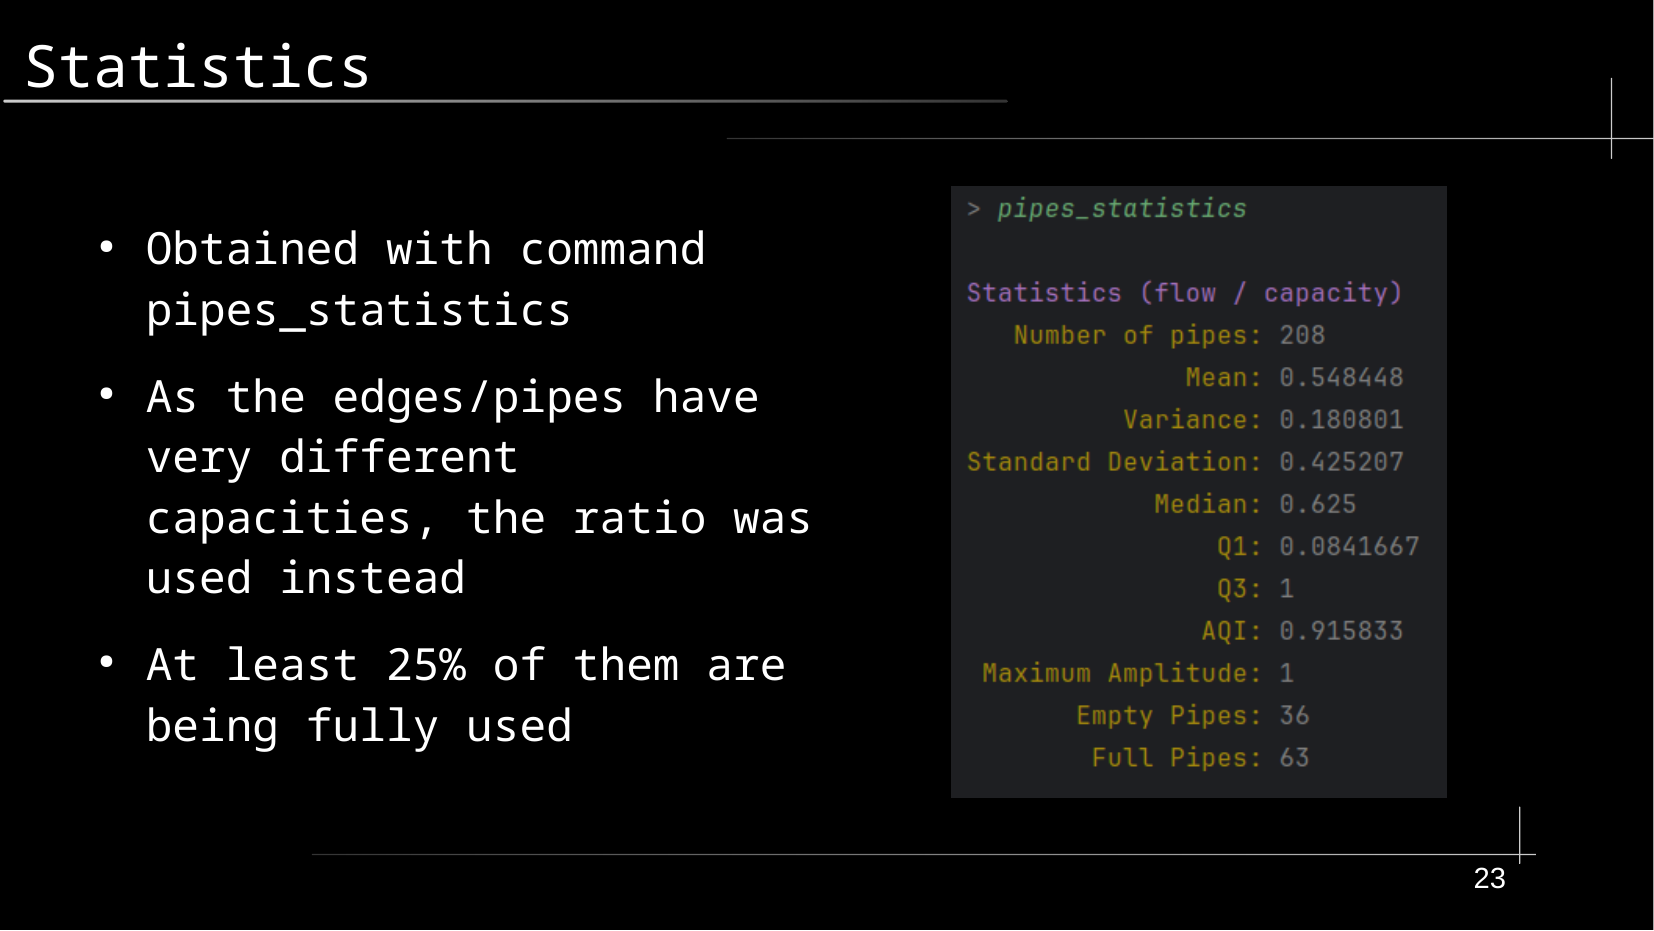

# Statistics
Obtained with command pipes_statistics
As the edges/pipes have very different capacities, the ratio was used instead
At least 25% of them are being fully used
23